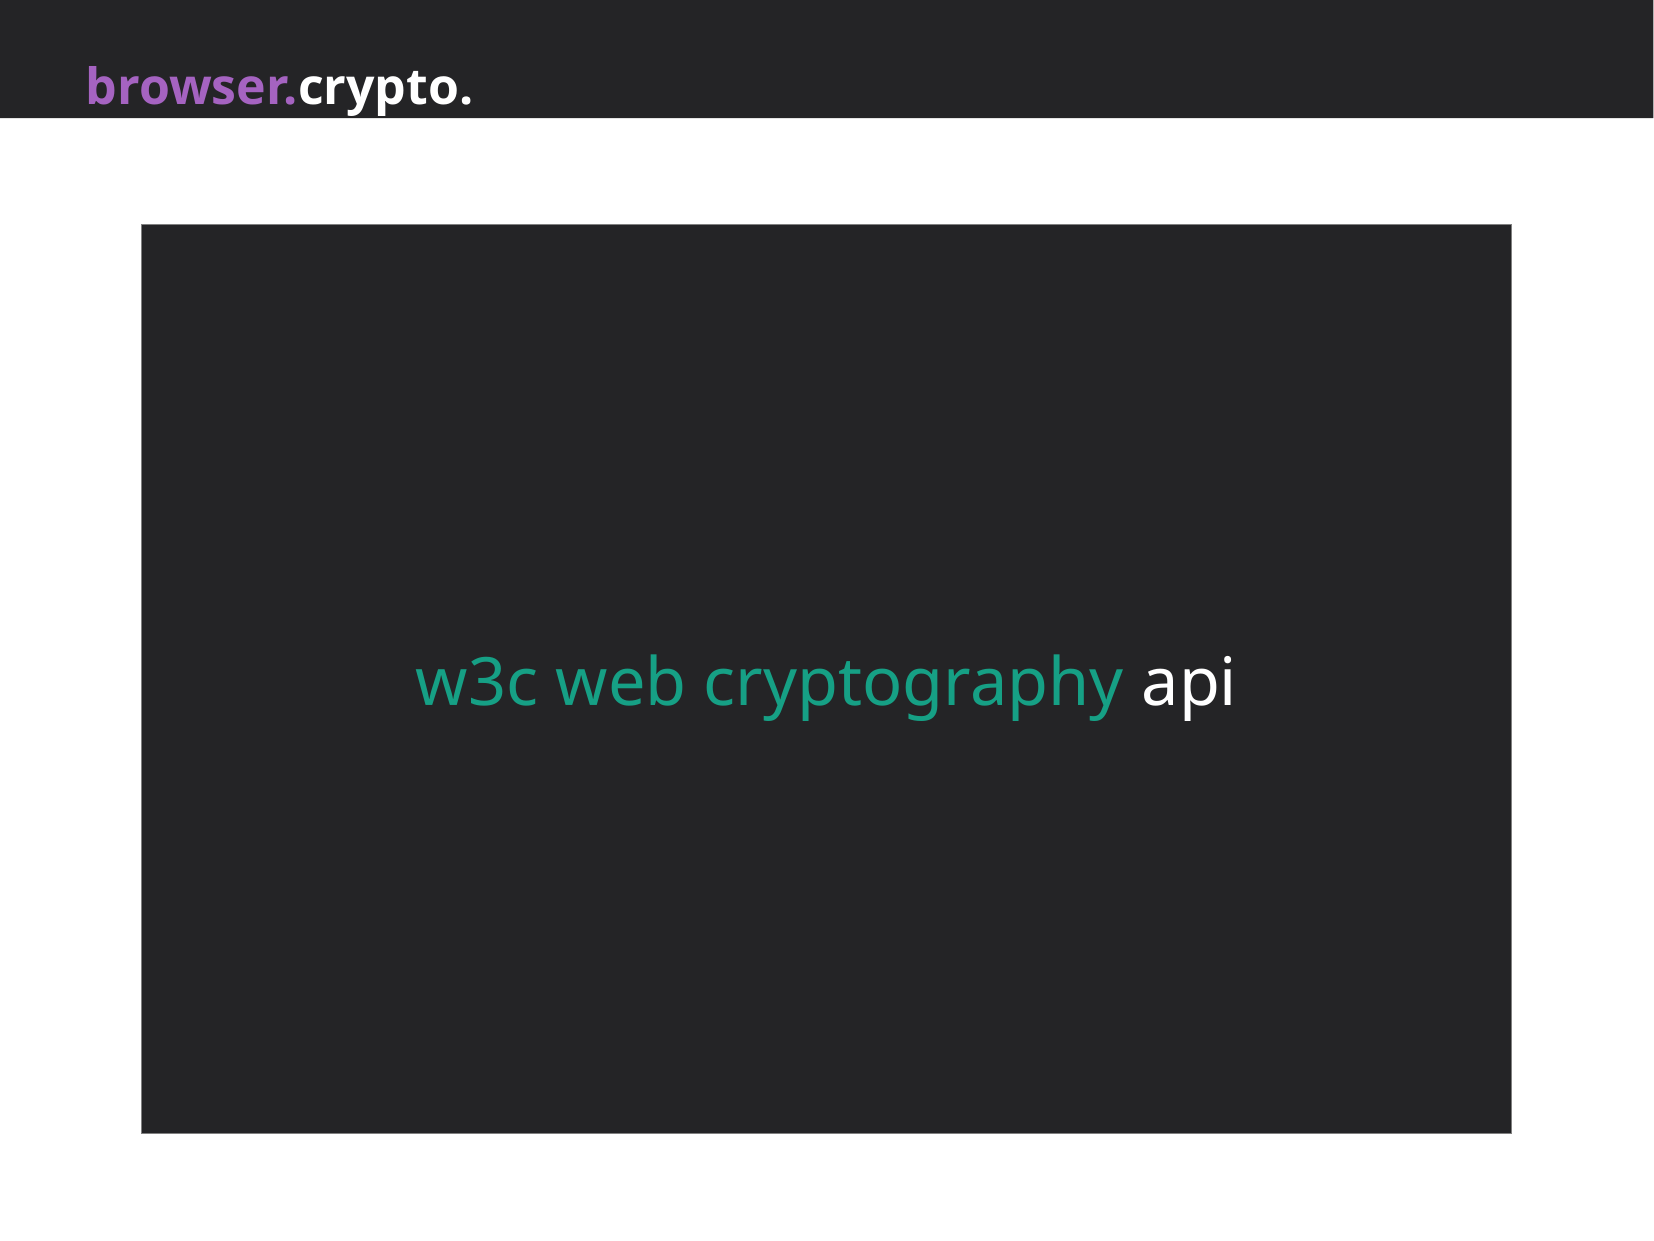

browser.crypto.
w3c web cryptography api
bit-fiddling deluxe
asm.js